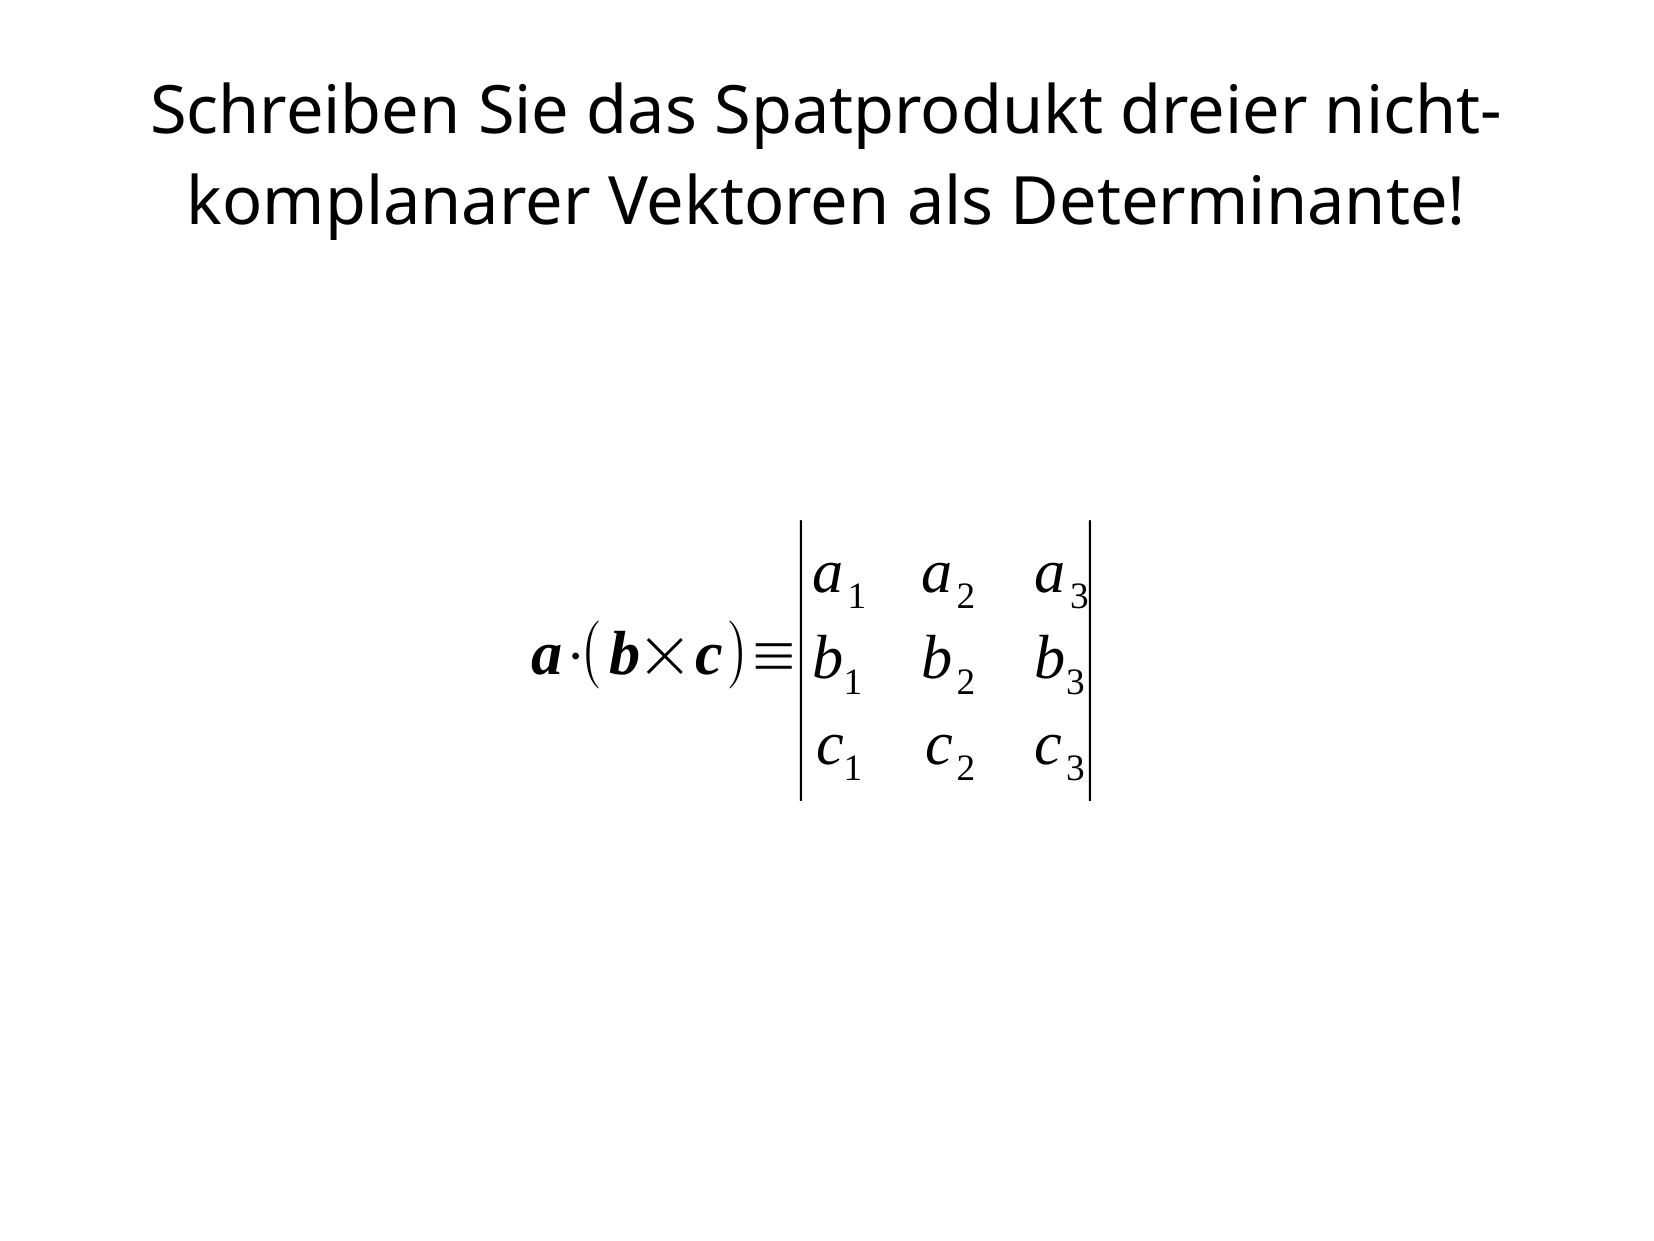

# Schreiben Sie das Spatprodukt dreier nicht-komplanarer Vektoren als Determinante!